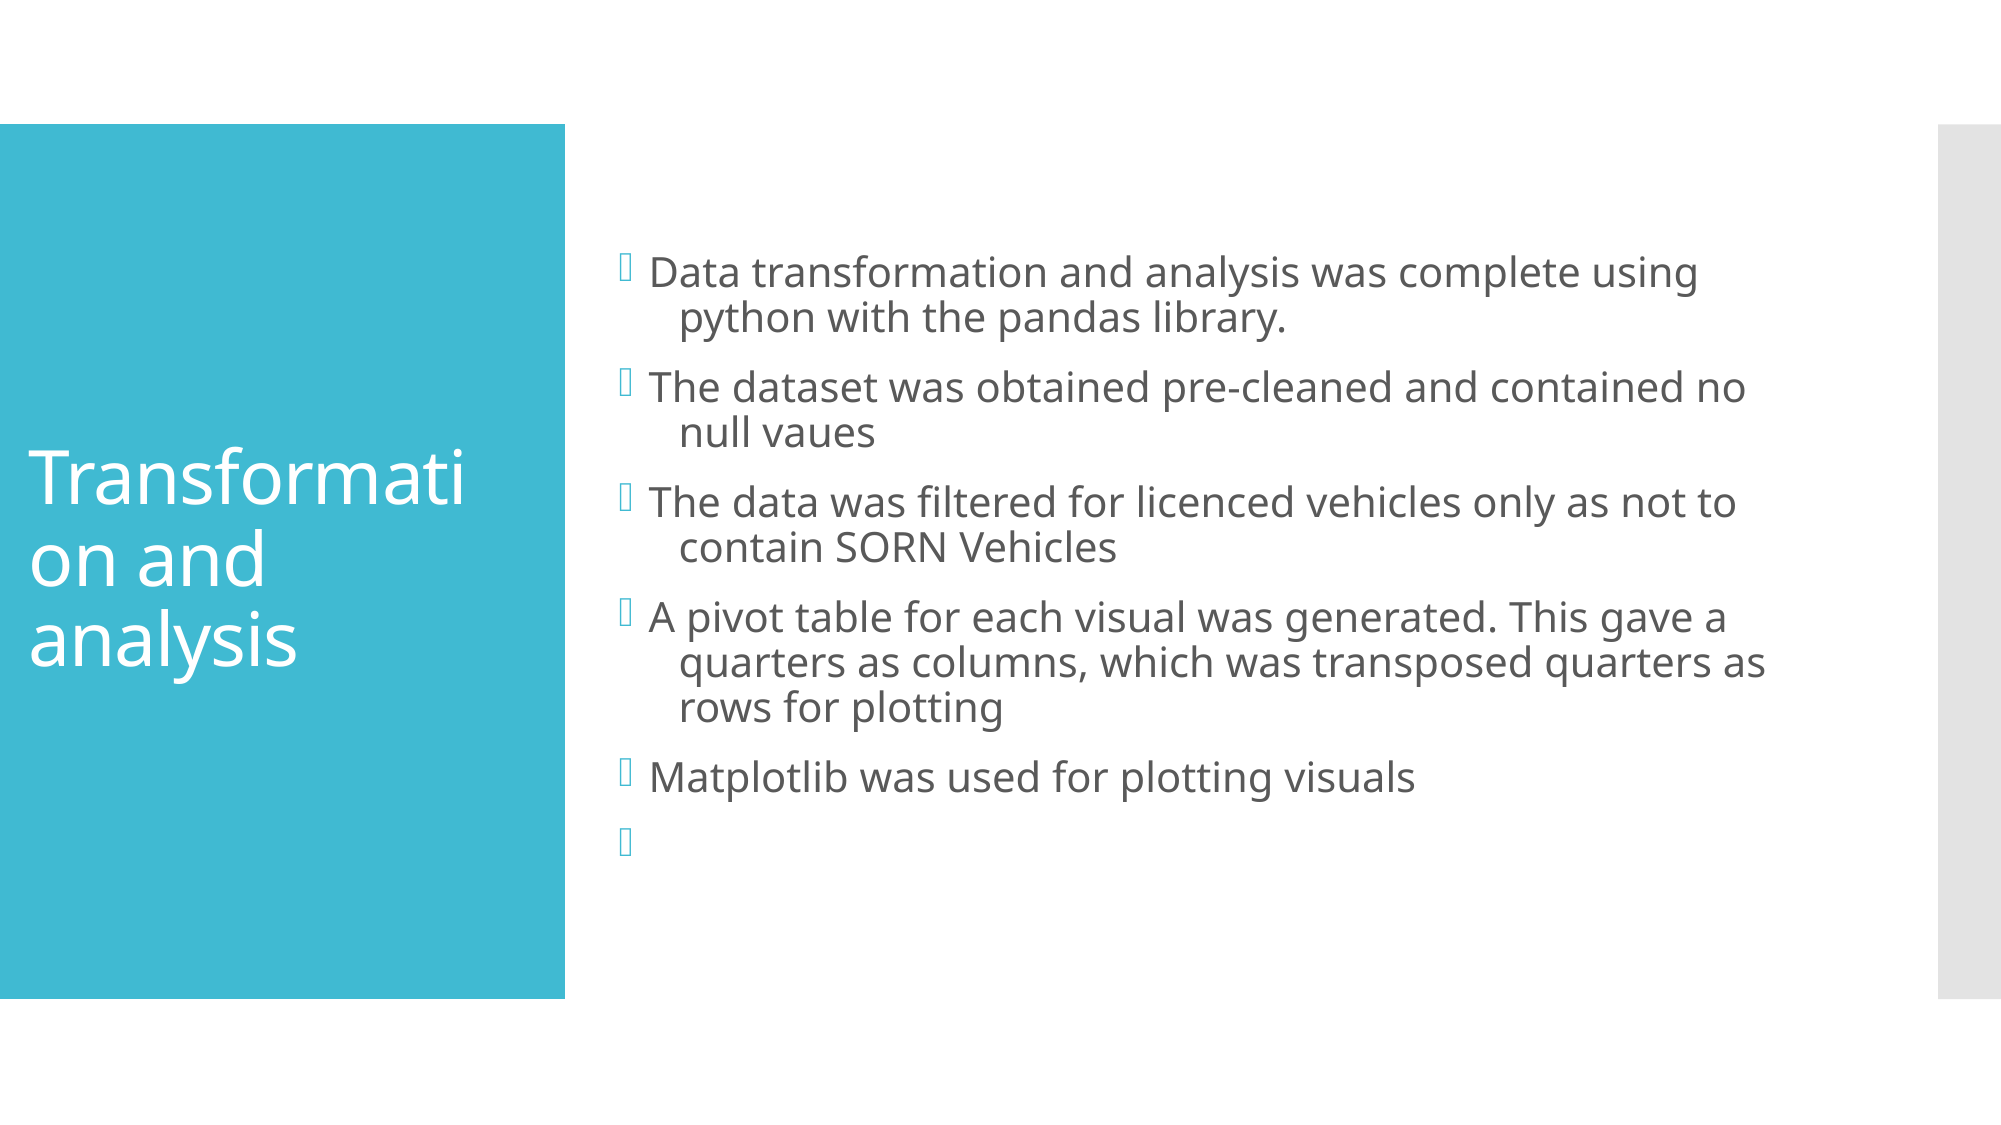

Data transformation and analysis was complete using python with the pandas library.
The dataset was obtained pre-cleaned and contained no null vaues
The data was filtered for licenced vehicles only as not to contain SORN Vehicles
A pivot table for each visual was generated. This gave a quarters as columns, which was transposed quarters as rows for plotting
Matplotlib was used for plotting visuals
# Transformation and analysis